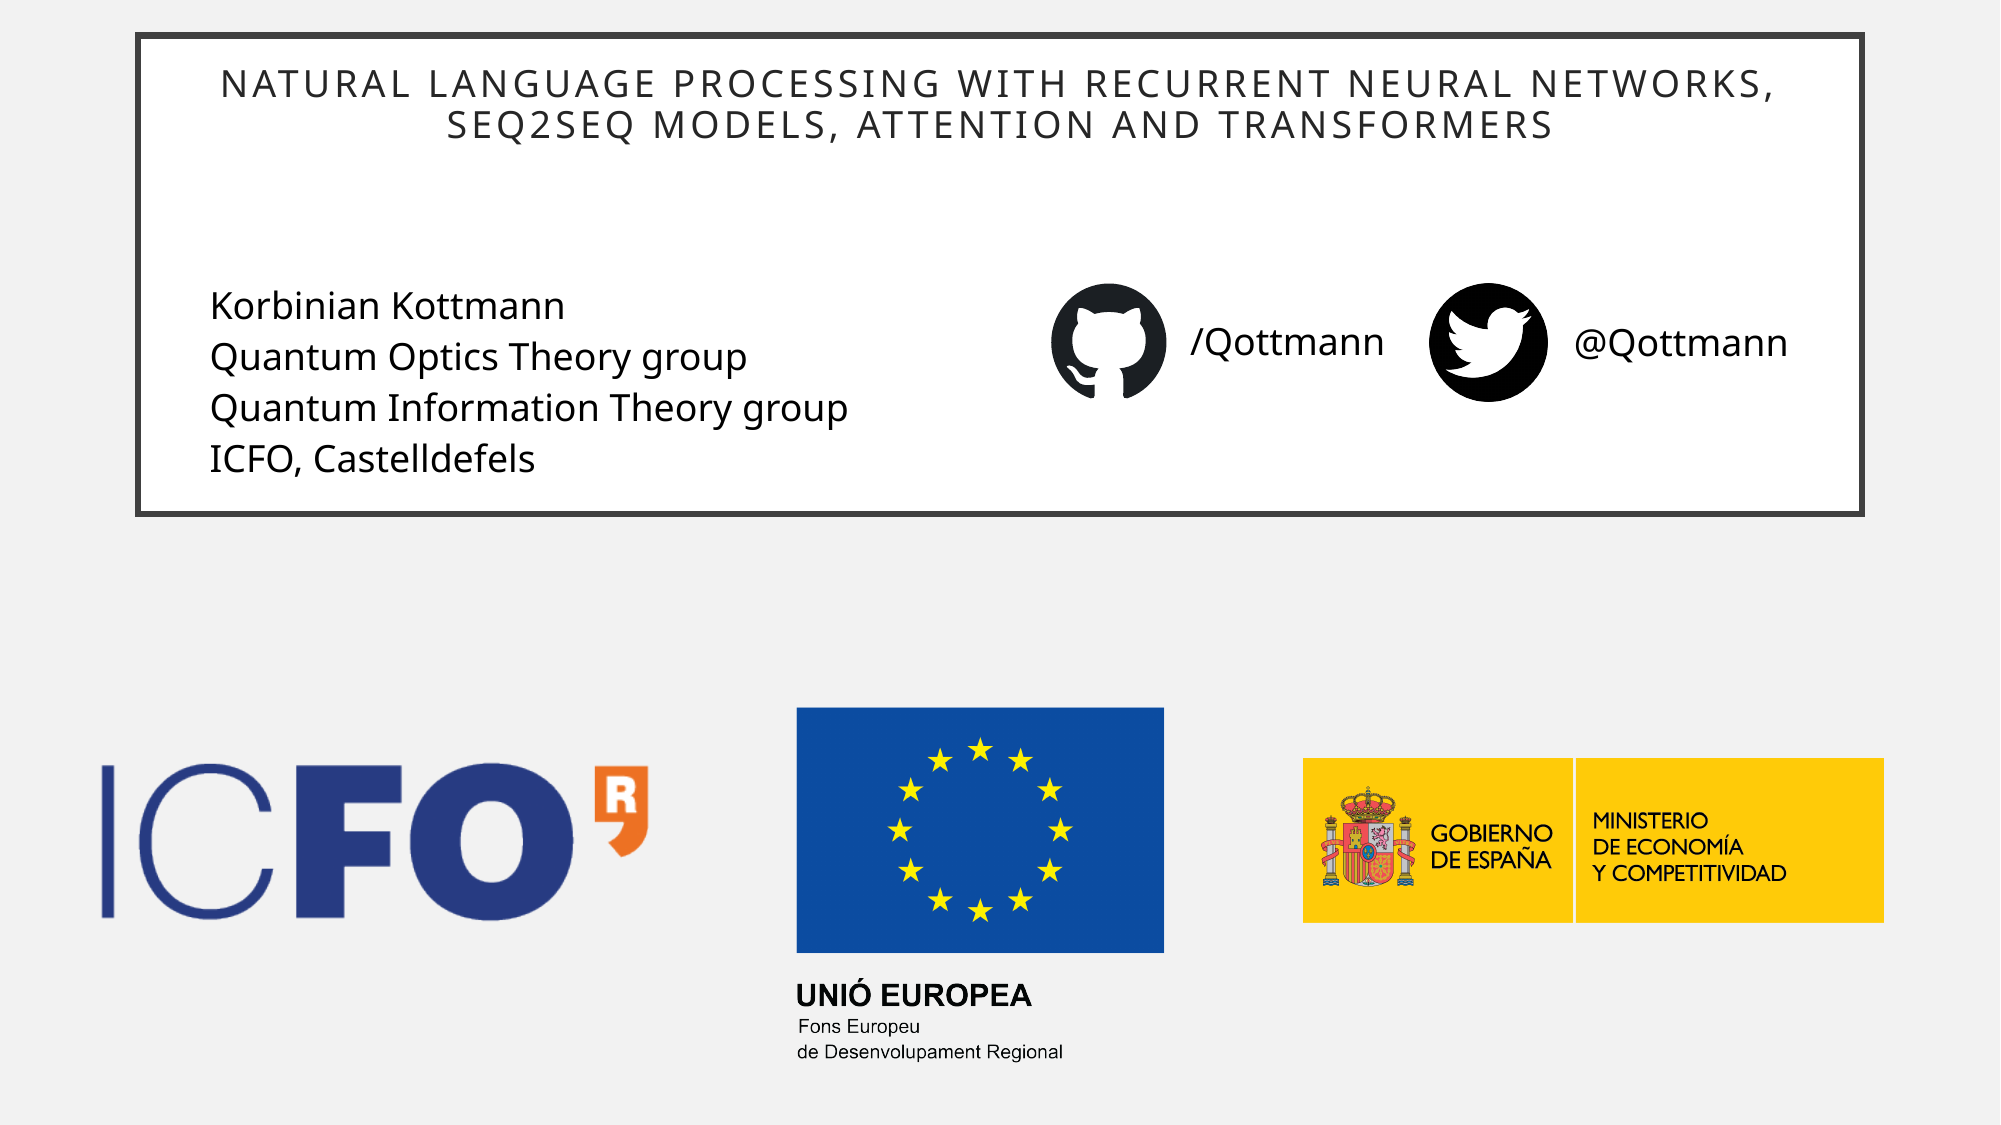

# Natural Language processing with recurrent neural networks, seq2seq models, attention and transformers
Korbinian Kottmann
Quantum Optics Theory group
Quantum Information Theory group
ICFO, Castelldefels
/Qottmann
@Qottmann